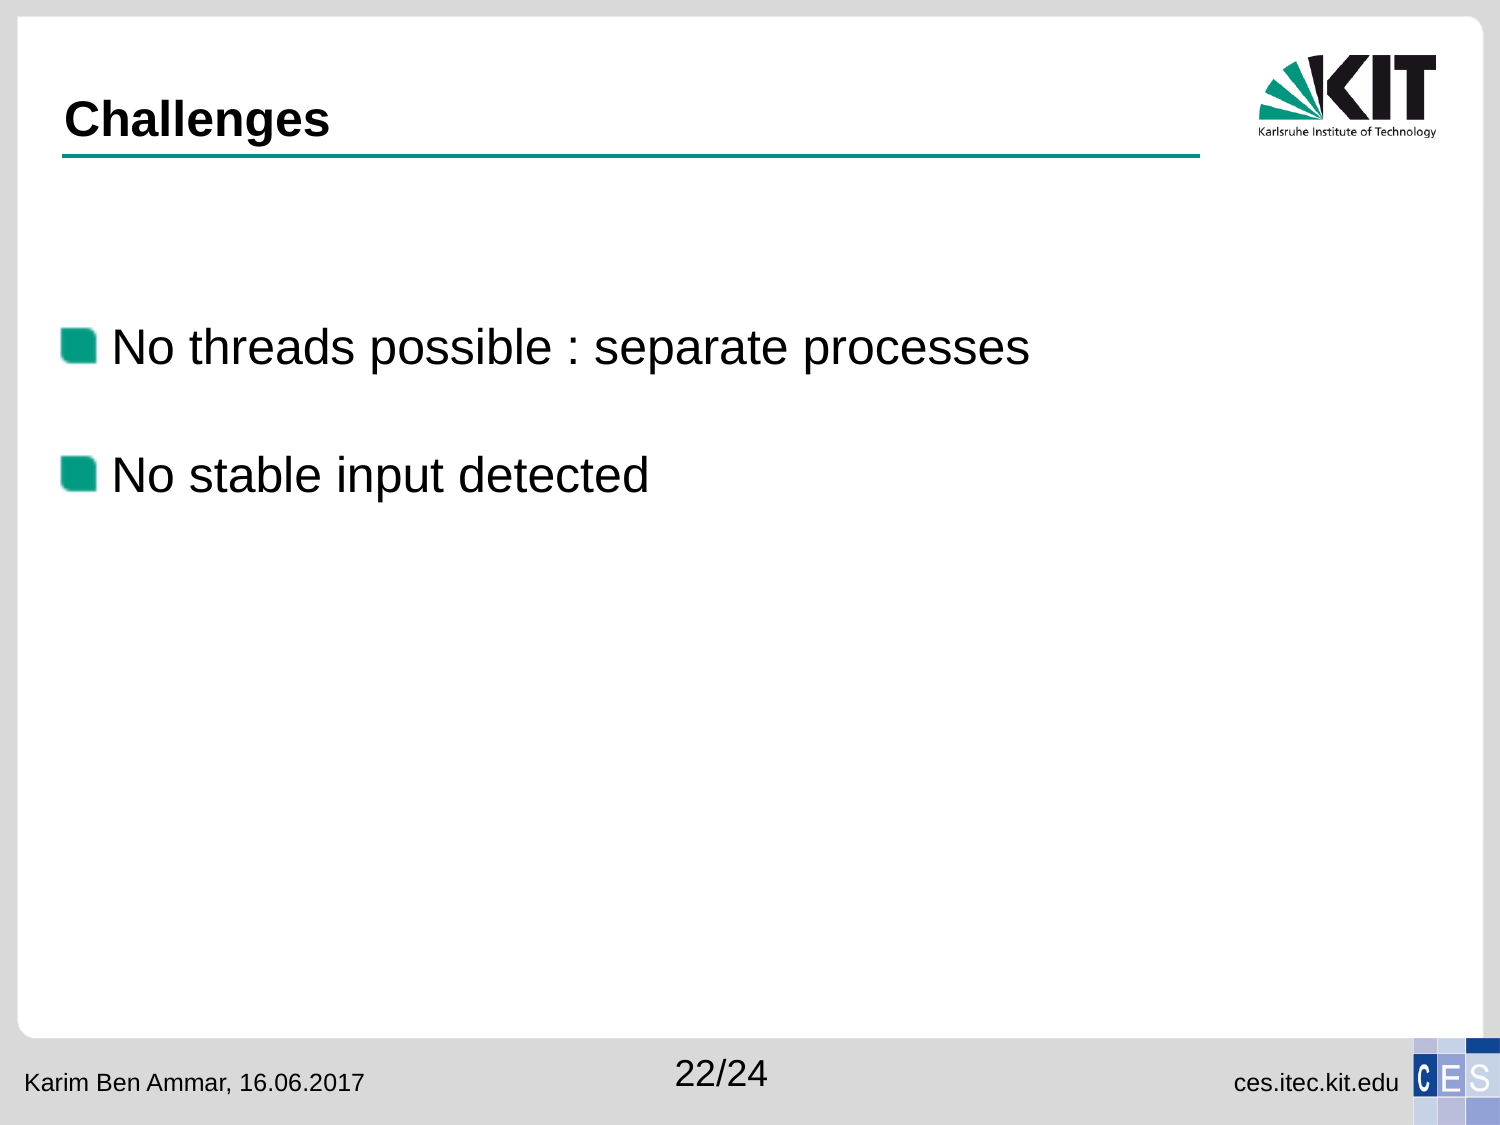

# Challenges
No threads possible : separate processes
No stable input detected
22/24